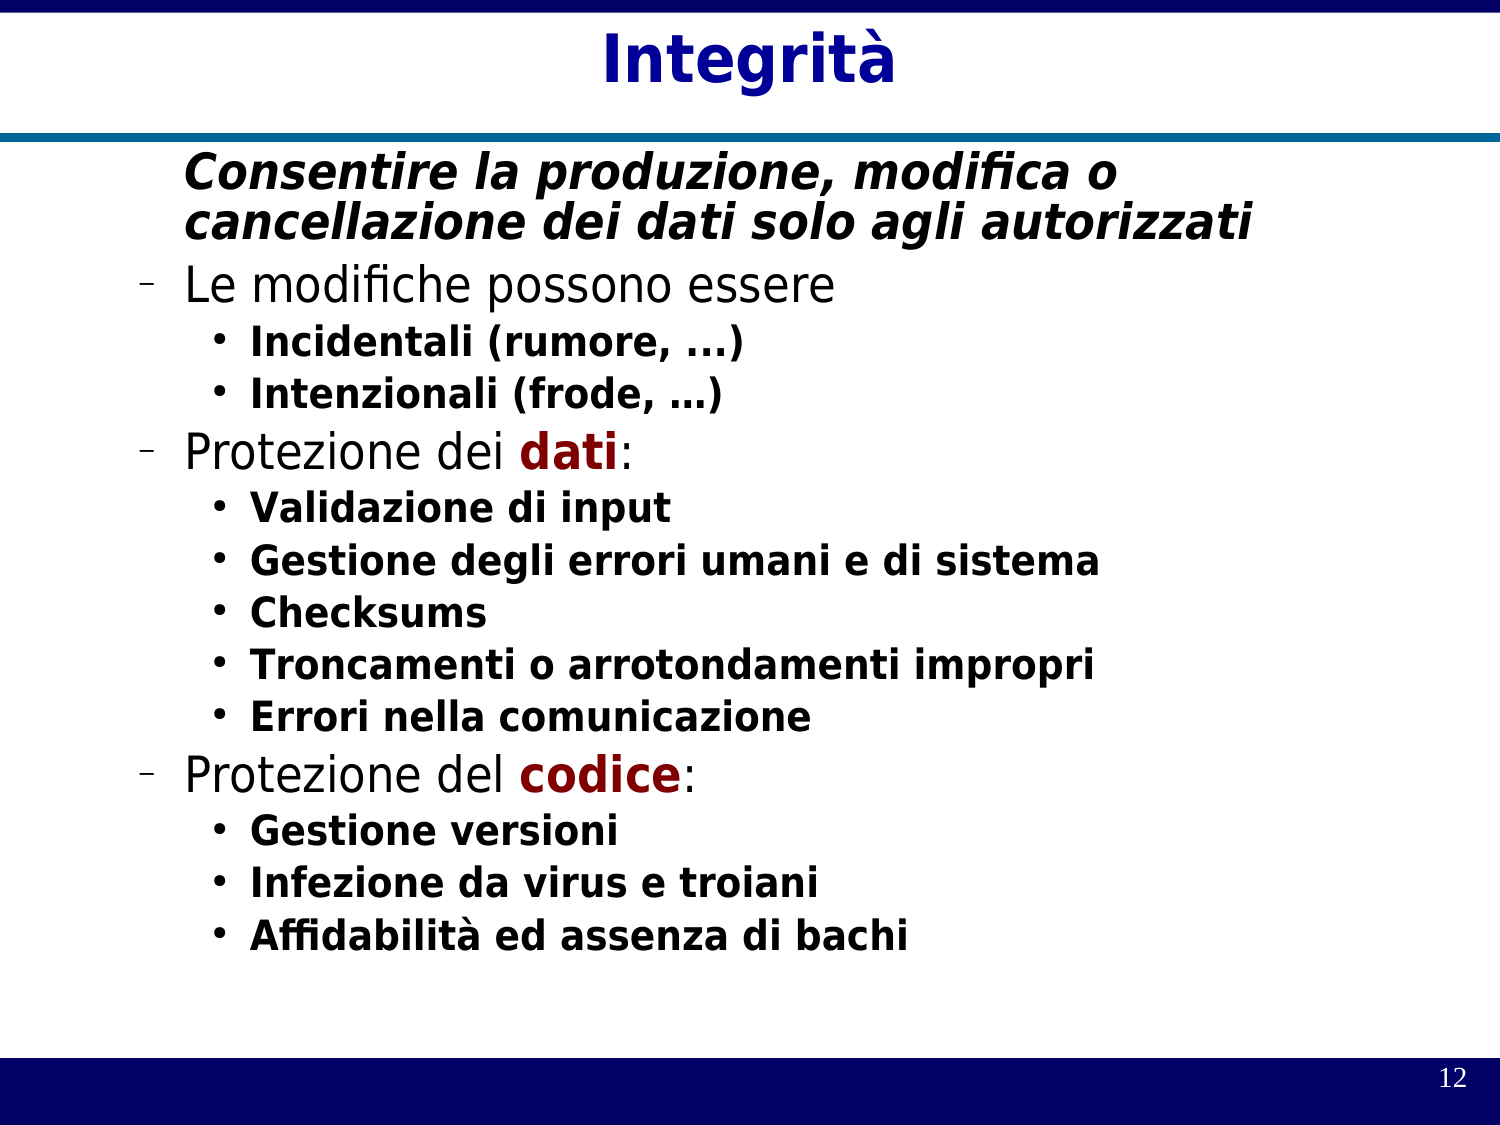

# Integrità
Consentire la produzione, modifica o cancellazione dei dati solo agli autorizzati
Le modifiche possono essere
Incidentali (rumore, ...)
Intenzionali (frode, …)
Protezione dei dati:
Validazione di input
Gestione degli errori umani e di sistema
Checksums
Troncamenti o arrotondamenti impropri
Errori nella comunicazione
Protezione del codice:
Gestione versioni
Infezione da virus e troiani
Affidabilità ed assenza di bachi